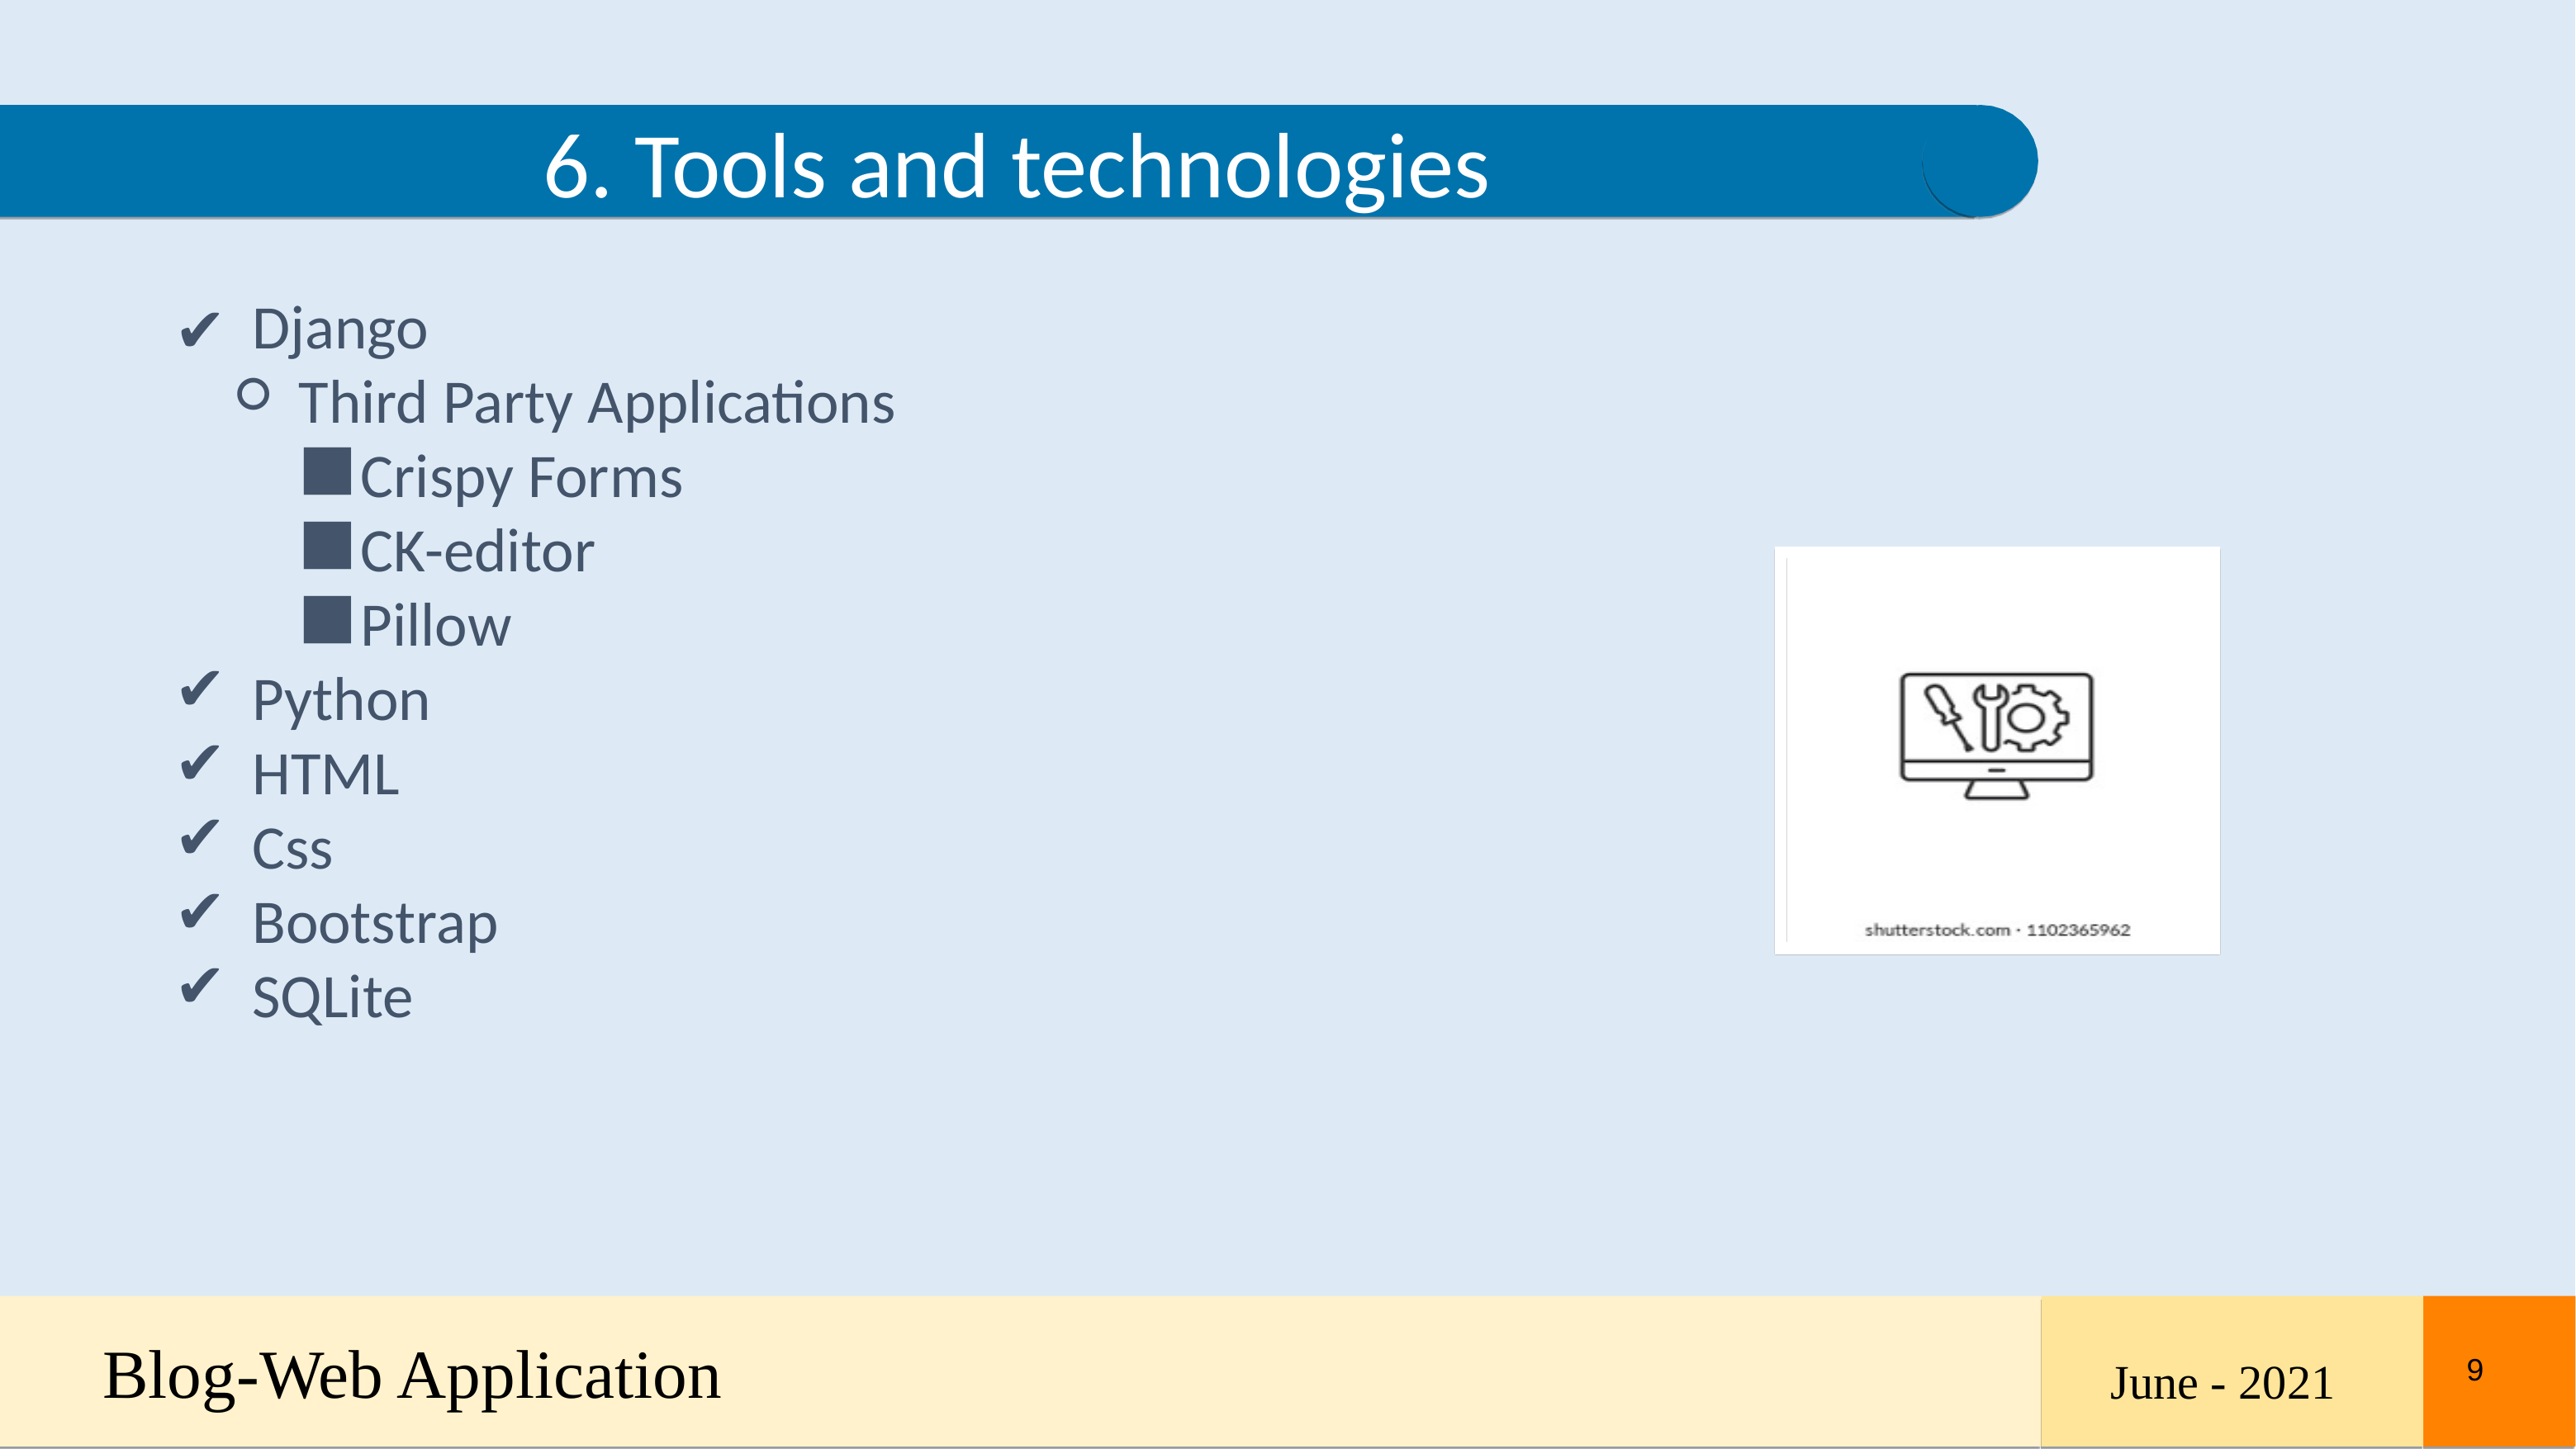

6. Tools and technologies
Django
Third Party Applications
Crispy Forms
CK-editor
Pillow
Python
HTML
Css
Bootstrap
SQLite
Blog-Web Application
June - 2021